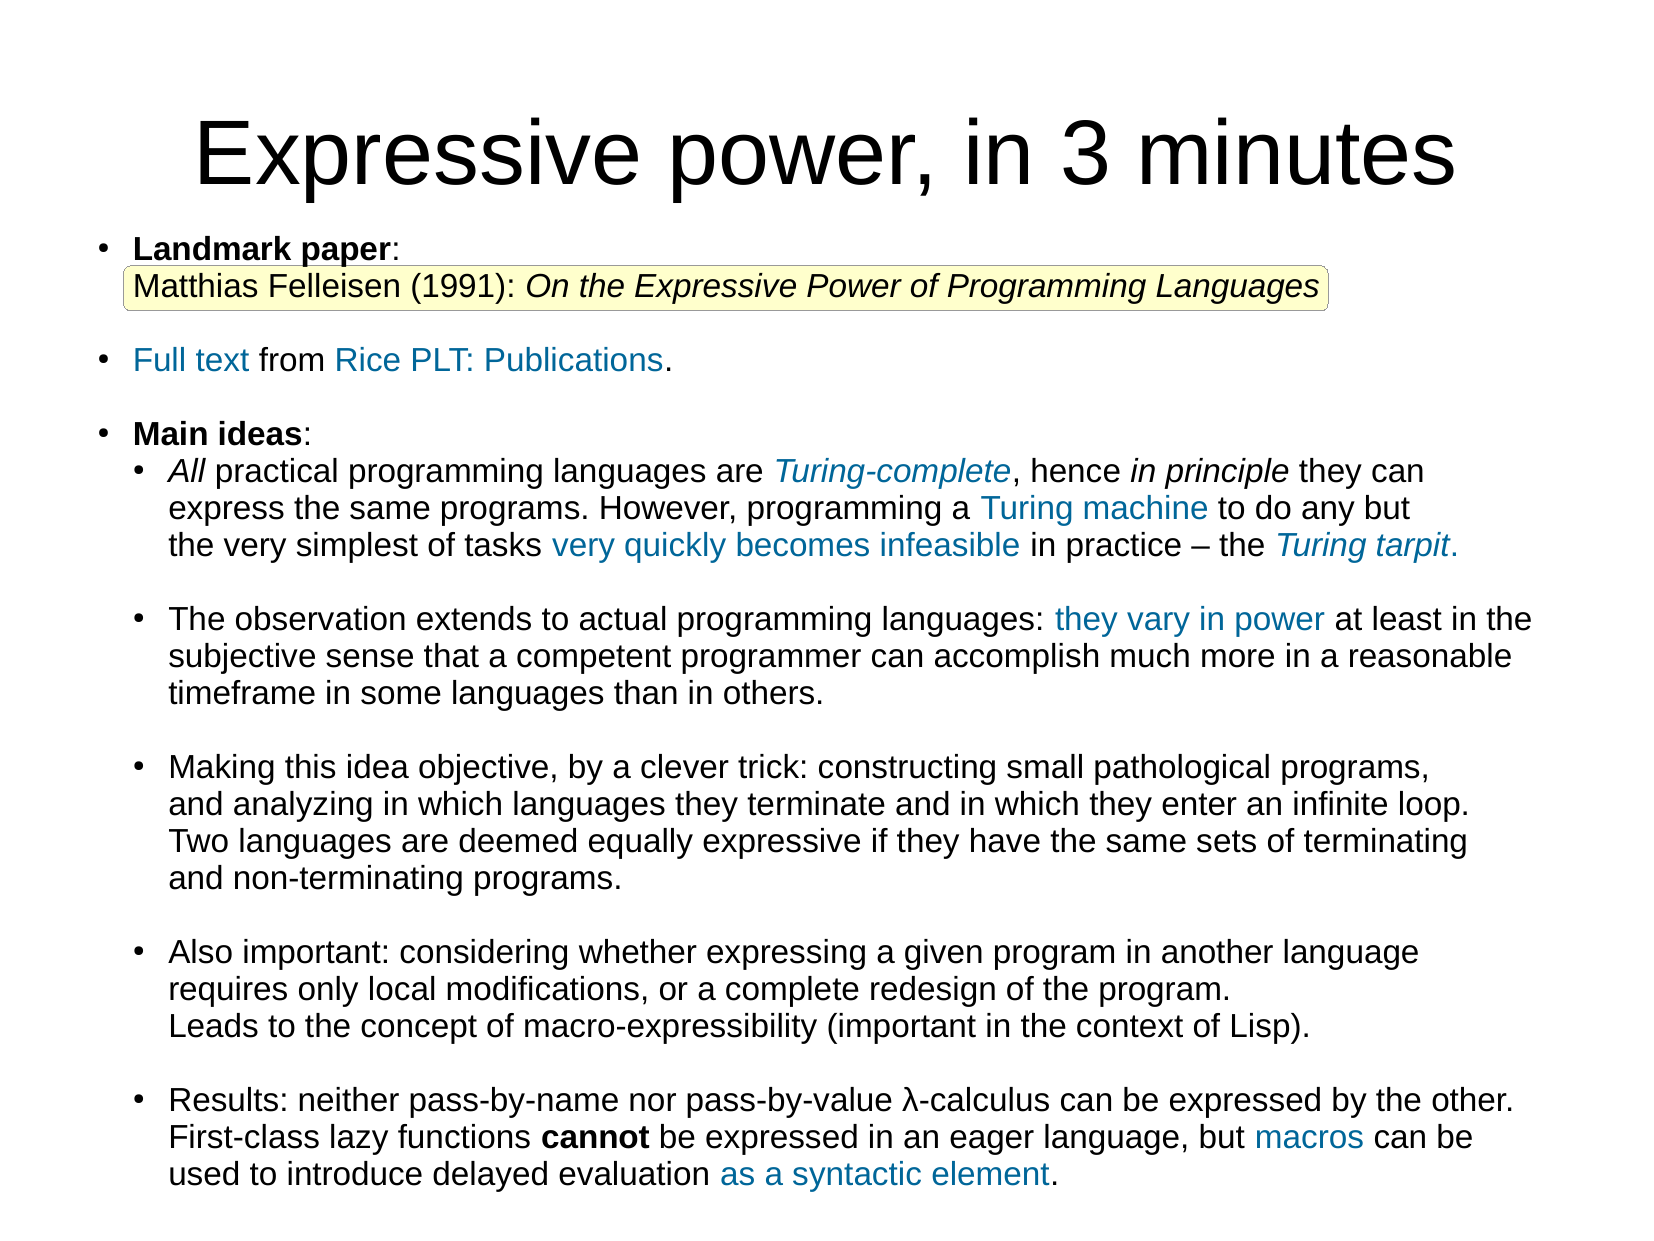

# Expressive power, in 3 minutes
Landmark paper:
Matthias Felleisen (1991): On the Expressive Power of Programming Languages
Full text from Rice PLT: Publications.
Main ideas:
All practical programming languages are Turing-complete, hence in principle they can express the same programs. However, programming a Turing machine to do any but
the very simplest of tasks very quickly becomes infeasible in practice – the Turing tarpit.
The observation extends to actual programming languages: they vary in power at least in the subjective sense that a competent programmer can accomplish much more in a reasonable timeframe in some languages than in others.
Making this idea objective, by a clever trick: constructing small pathological programs,
and analyzing in which languages they terminate and in which they enter an infinite loop.
Two languages are deemed equally expressive if they have the same sets of terminating
and non-terminating programs.
Also important: considering whether expressing a given program in another language requires only local modifications, or a complete redesign of the program.
Leads to the concept of macro-expressibility (important in the context of Lisp).
Results: neither pass-by-name nor pass-by-value λ-calculus can be expressed by the other. First-class lazy functions cannot be expressed in an eager language, but macros can be used to introduce delayed evaluation as a syntactic element.